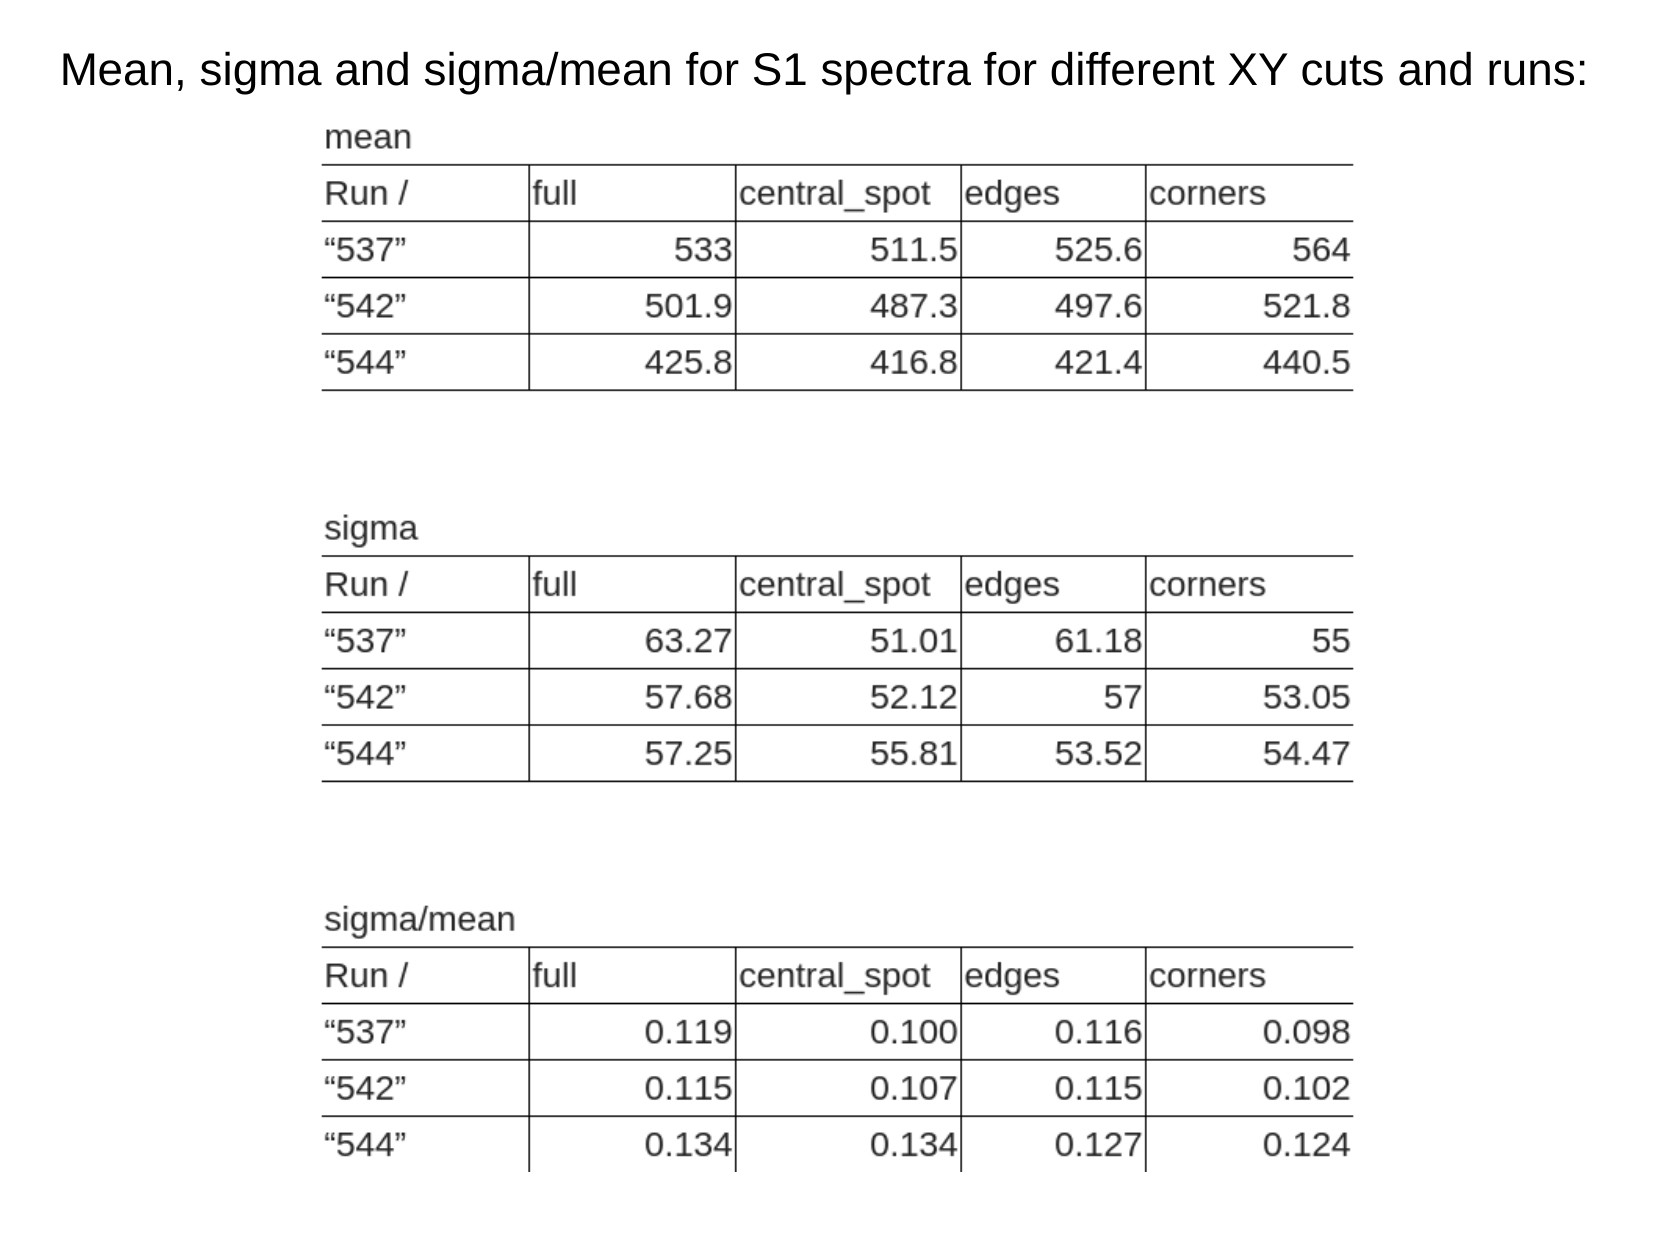

Mean, sigma and sigma/mean for S1 spectra for different XY cuts and runs: